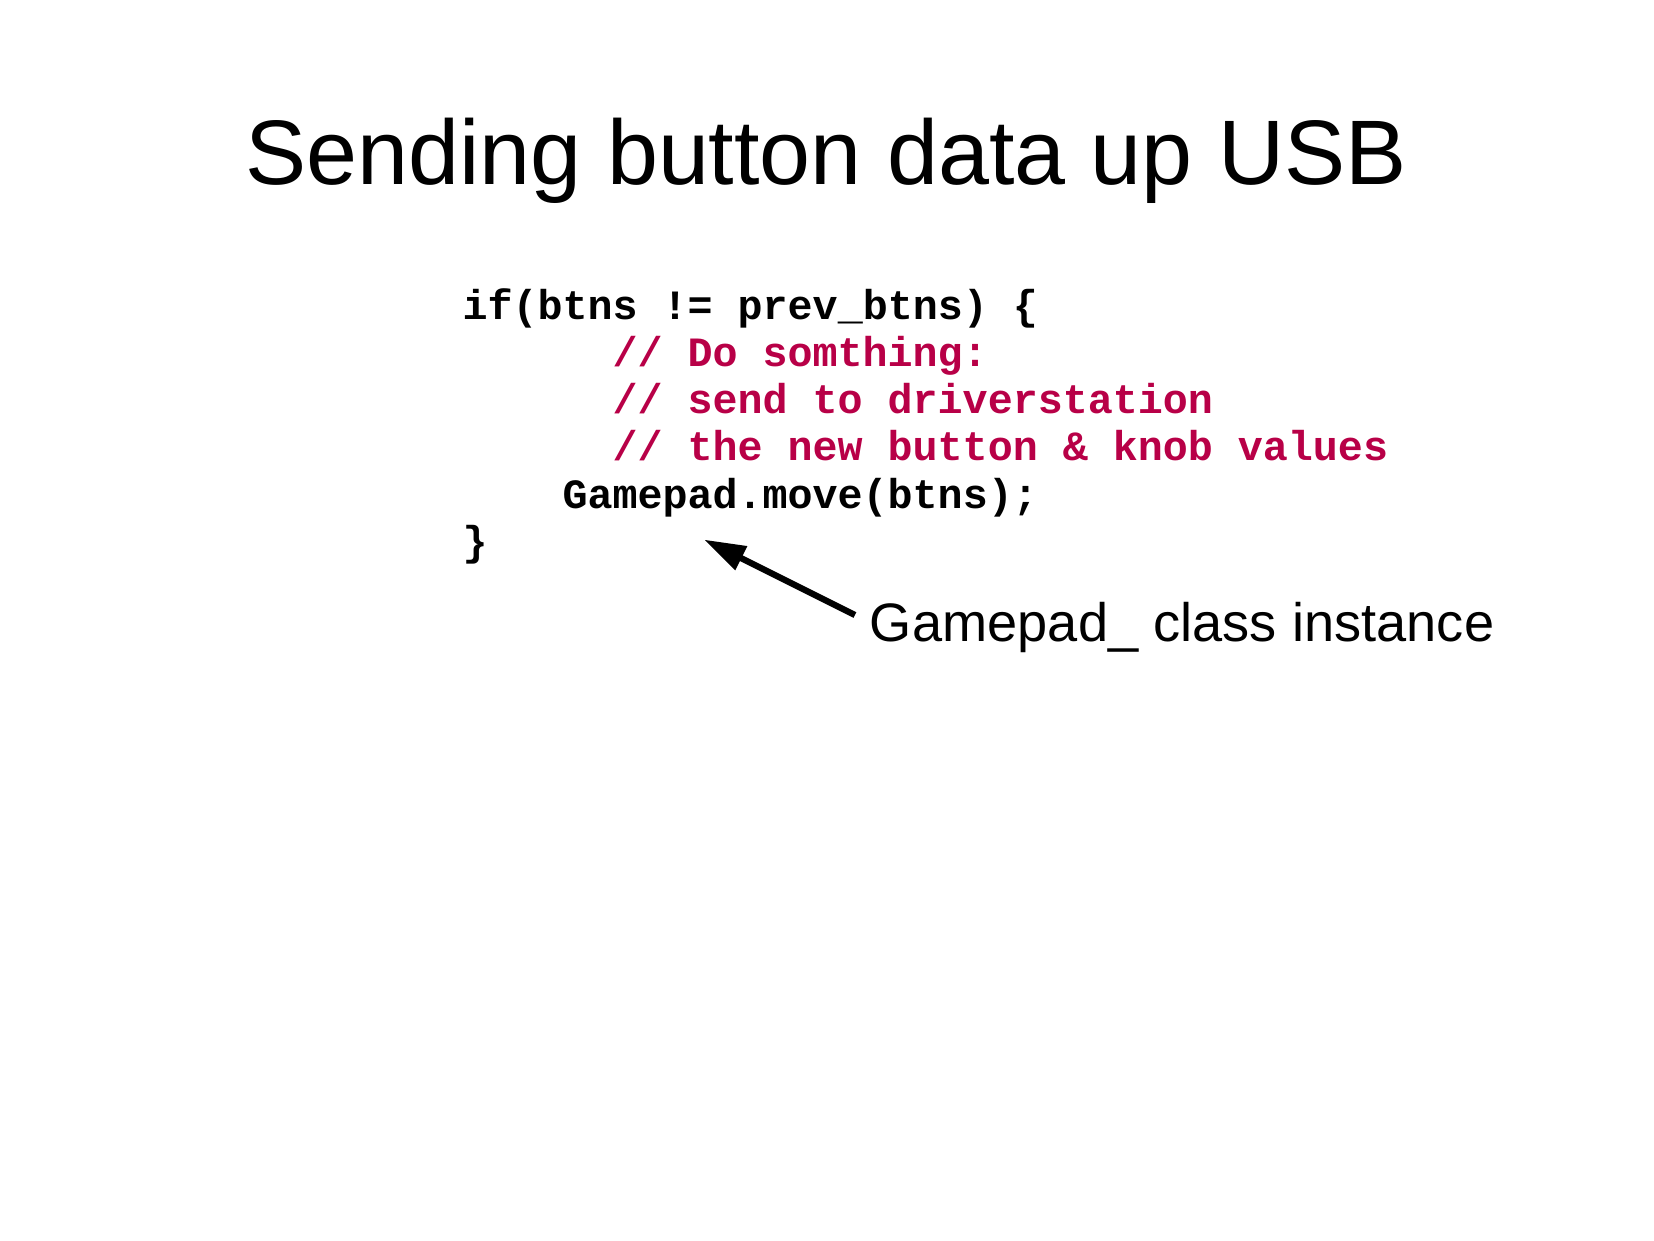

# Sending button data up USB
 if(btns != prev_btns) {
 // Do somthing:
 // send to driverstation
 // the new button & knob values
 Gamepad.move(btns);
 }
Gamepad_ class instance